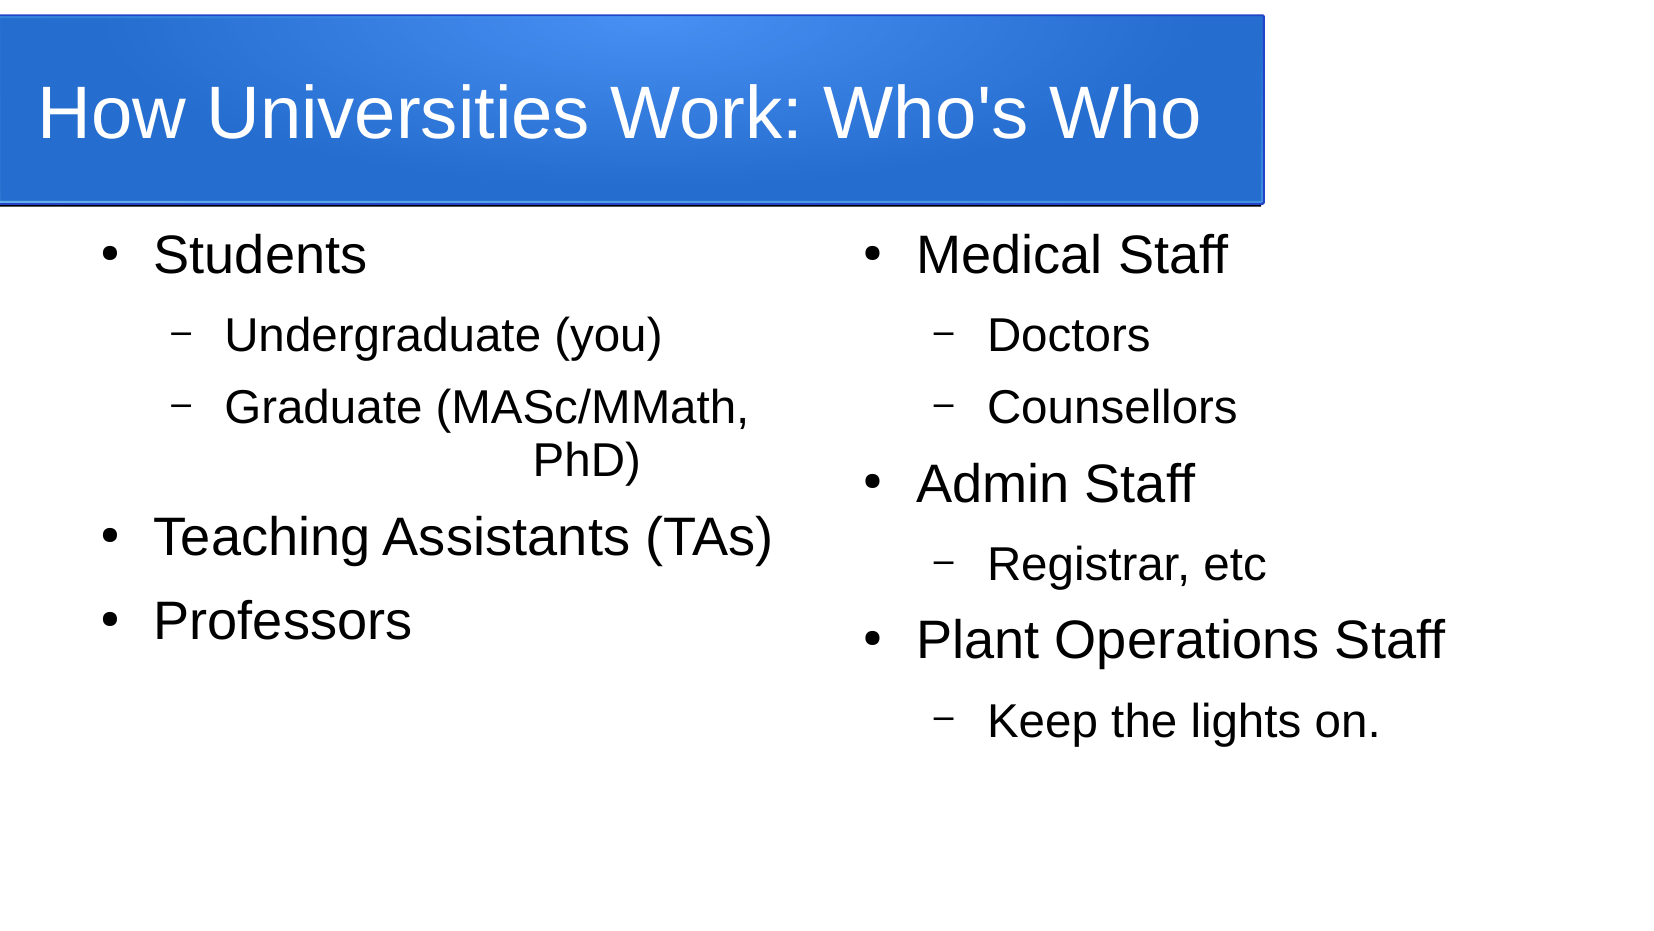

# How Universities Work: Who's Who
Students
Undergraduate (you)
Graduate (MASc/MMath,
				 PhD)
Teaching Assistants (TAs)
Professors
Medical Staff
Doctors
Counsellors
Admin Staff
Registrar, etc
Plant Operations Staff
Keep the lights on.